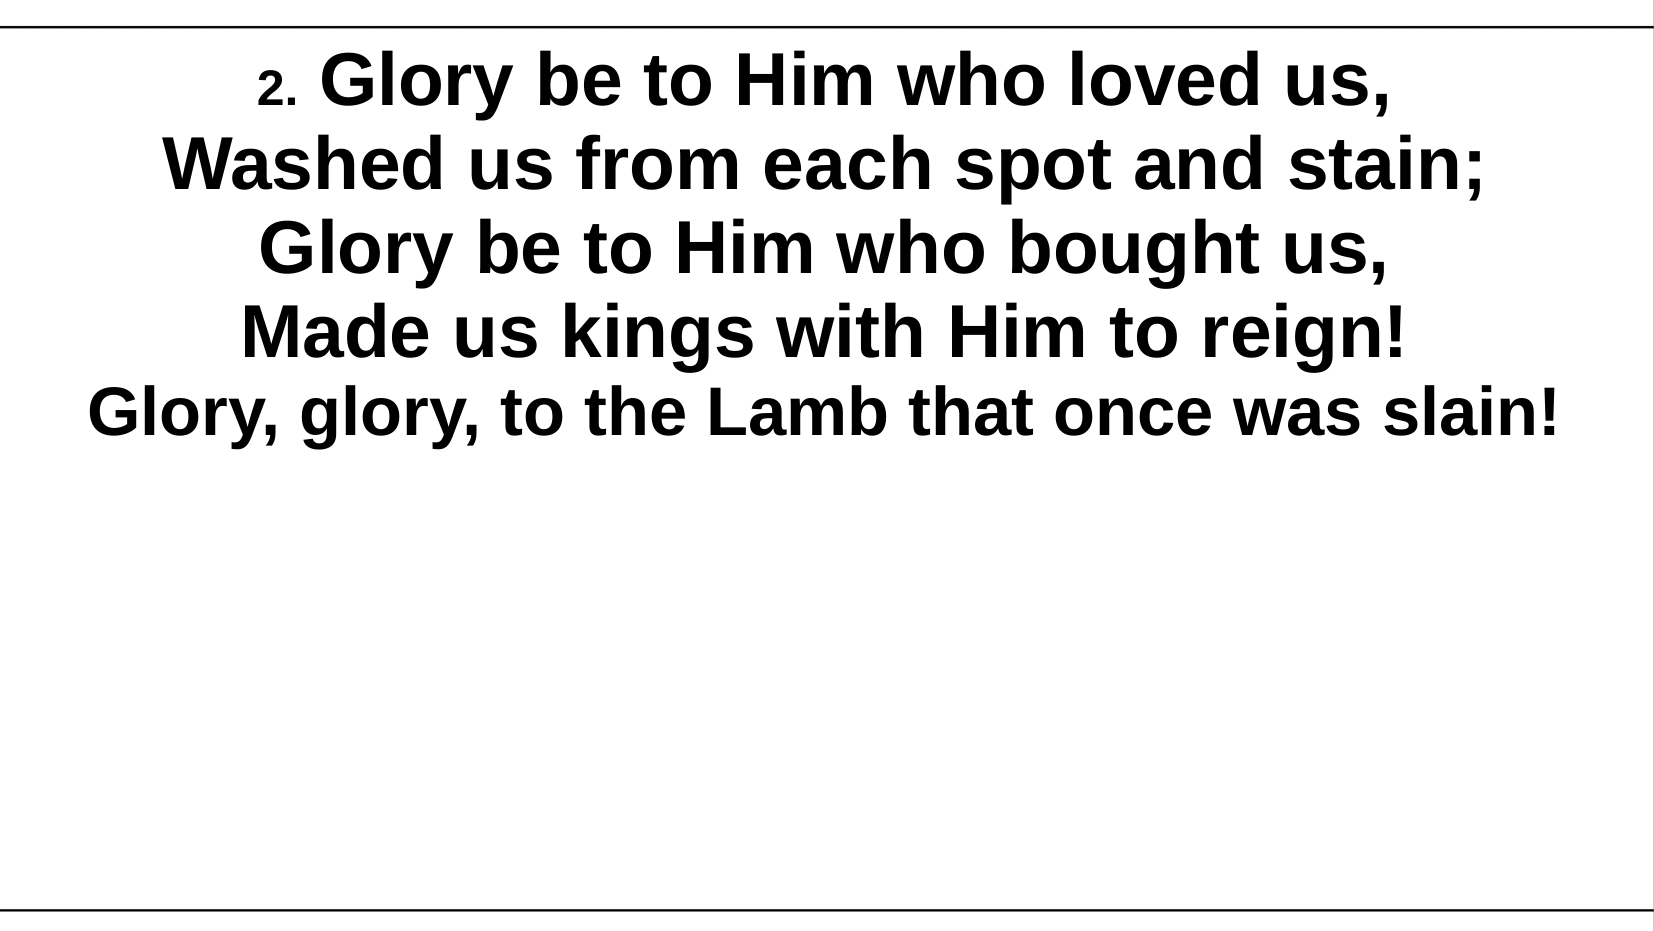

2. Glory be to Him who loved us,
Washed us from each spot and stain;
Glory be to Him who bought us,
Made us kings with Him to reign!
Glory, glory, to the Lamb that once was slain!